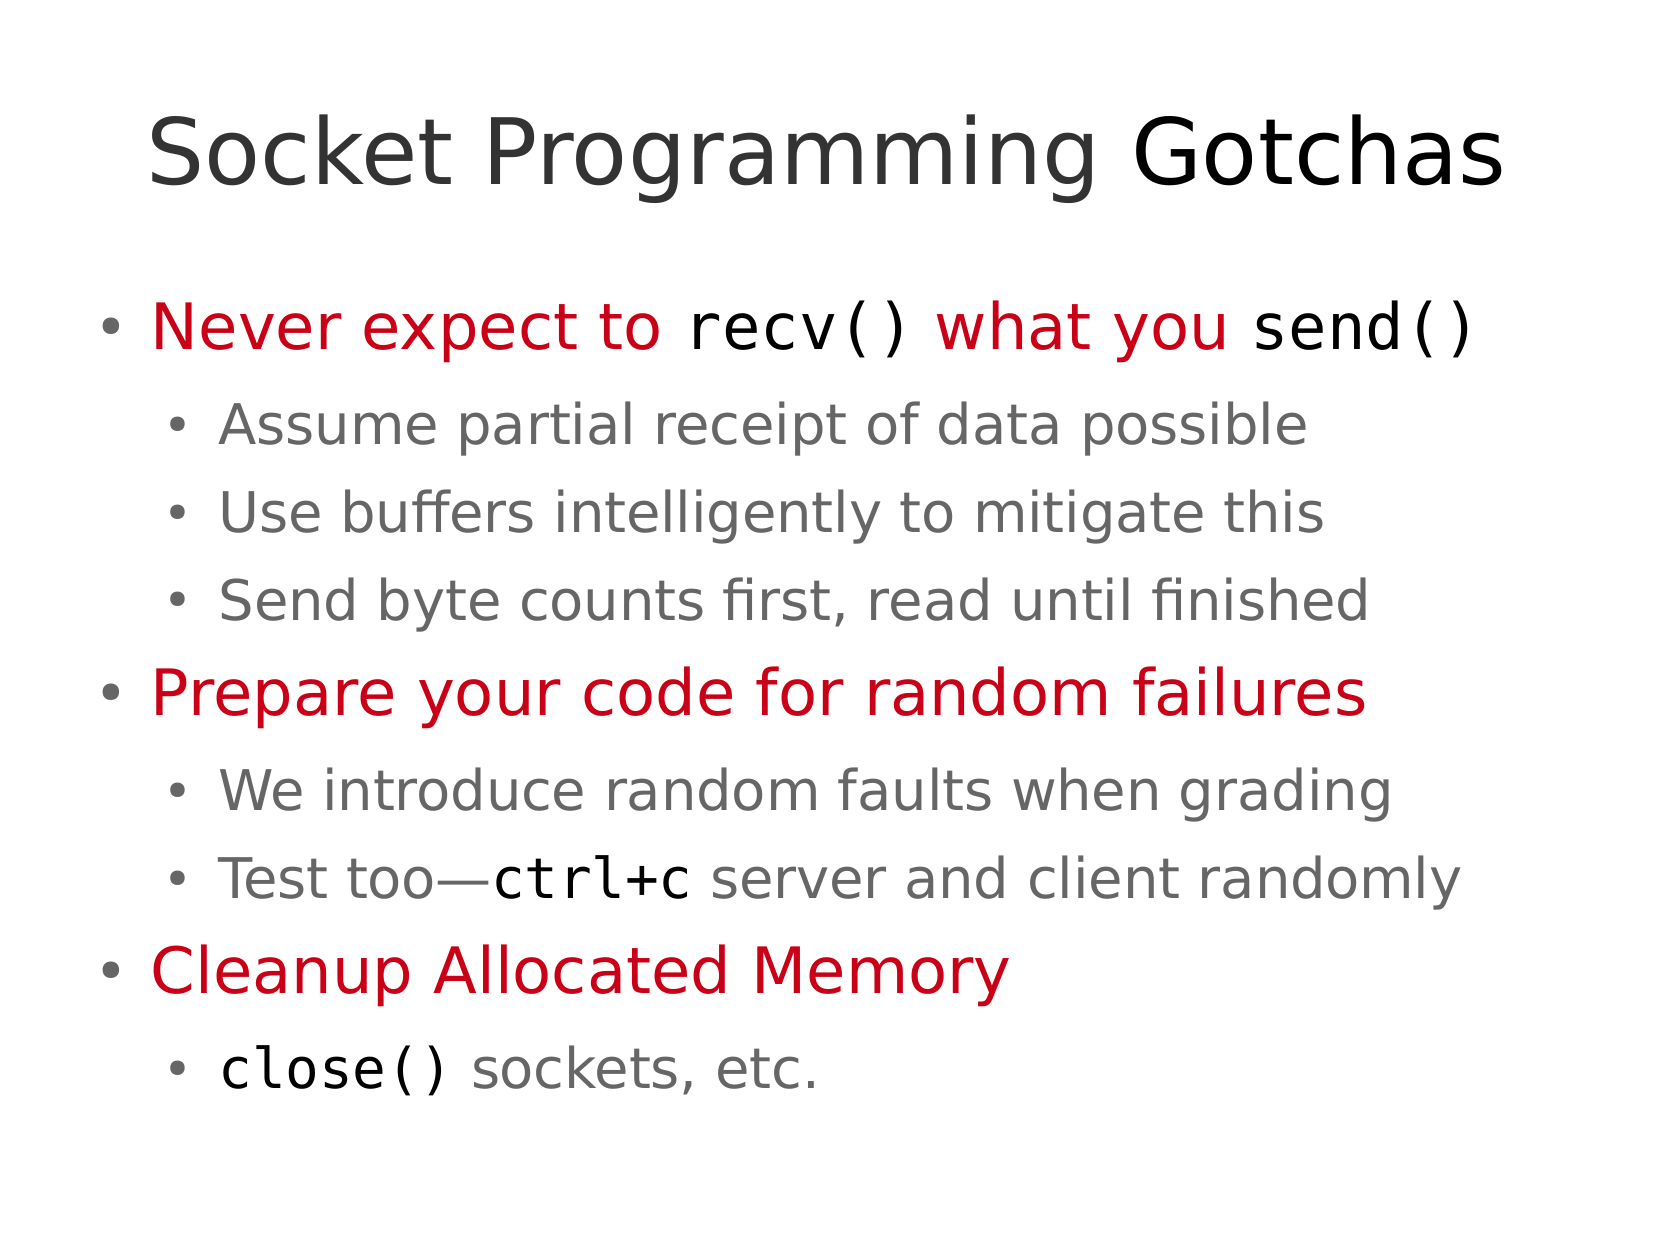

# Socket Programming Gotchas
Never expect to recv() what you send()
Assume partial receipt of data possible
Use buffers intelligently to mitigate this
Send byte counts first, read until finished
Prepare your code for random failures
We introduce random faults when grading
Test too—ctrl+c server and client randomly
Cleanup Allocated Memory
close() sockets, etc.